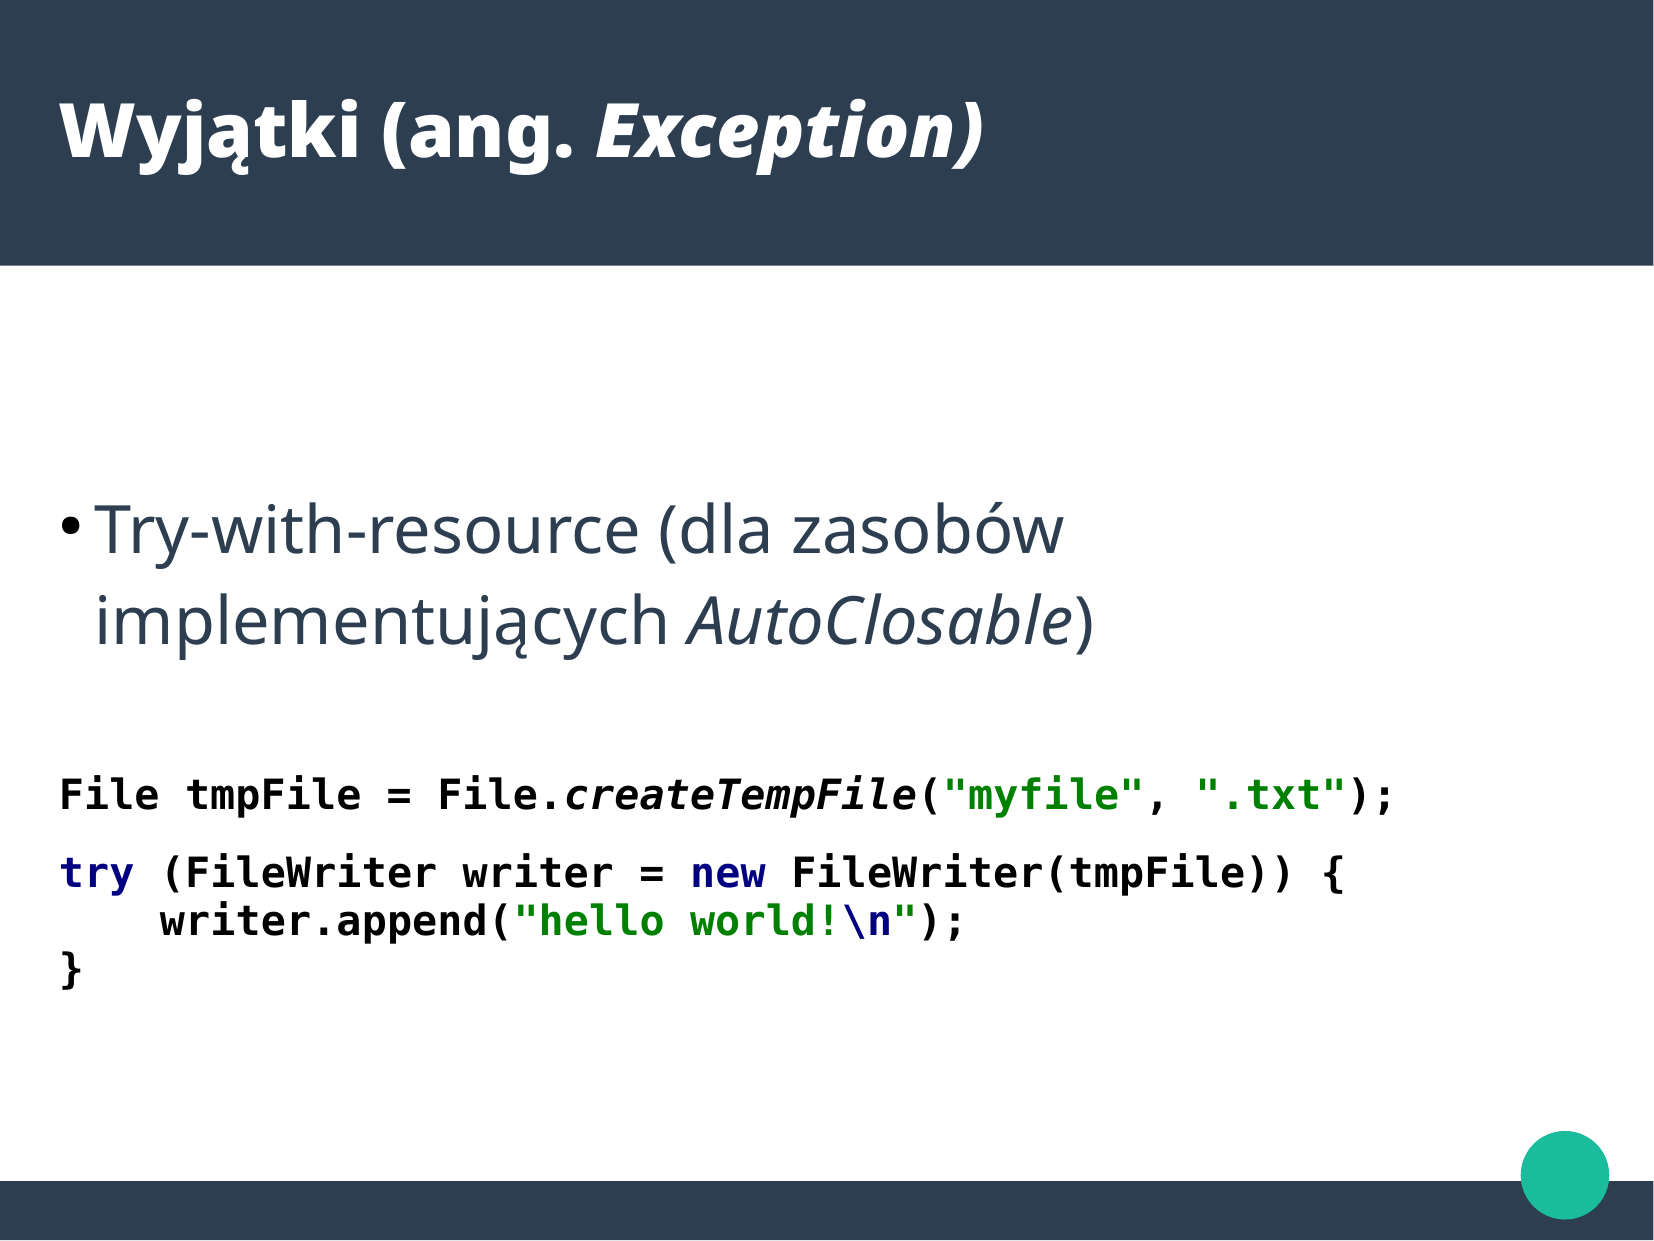

# Wyjątki (ang. Exception)
Try-with-resource (dla zasobów implementujących AutoClosable)
File tmpFile = File.createTempFile("myfile", ".txt");
try (FileWriter writer = new FileWriter(tmpFile)) {
 writer.append("hello world!\n");
}